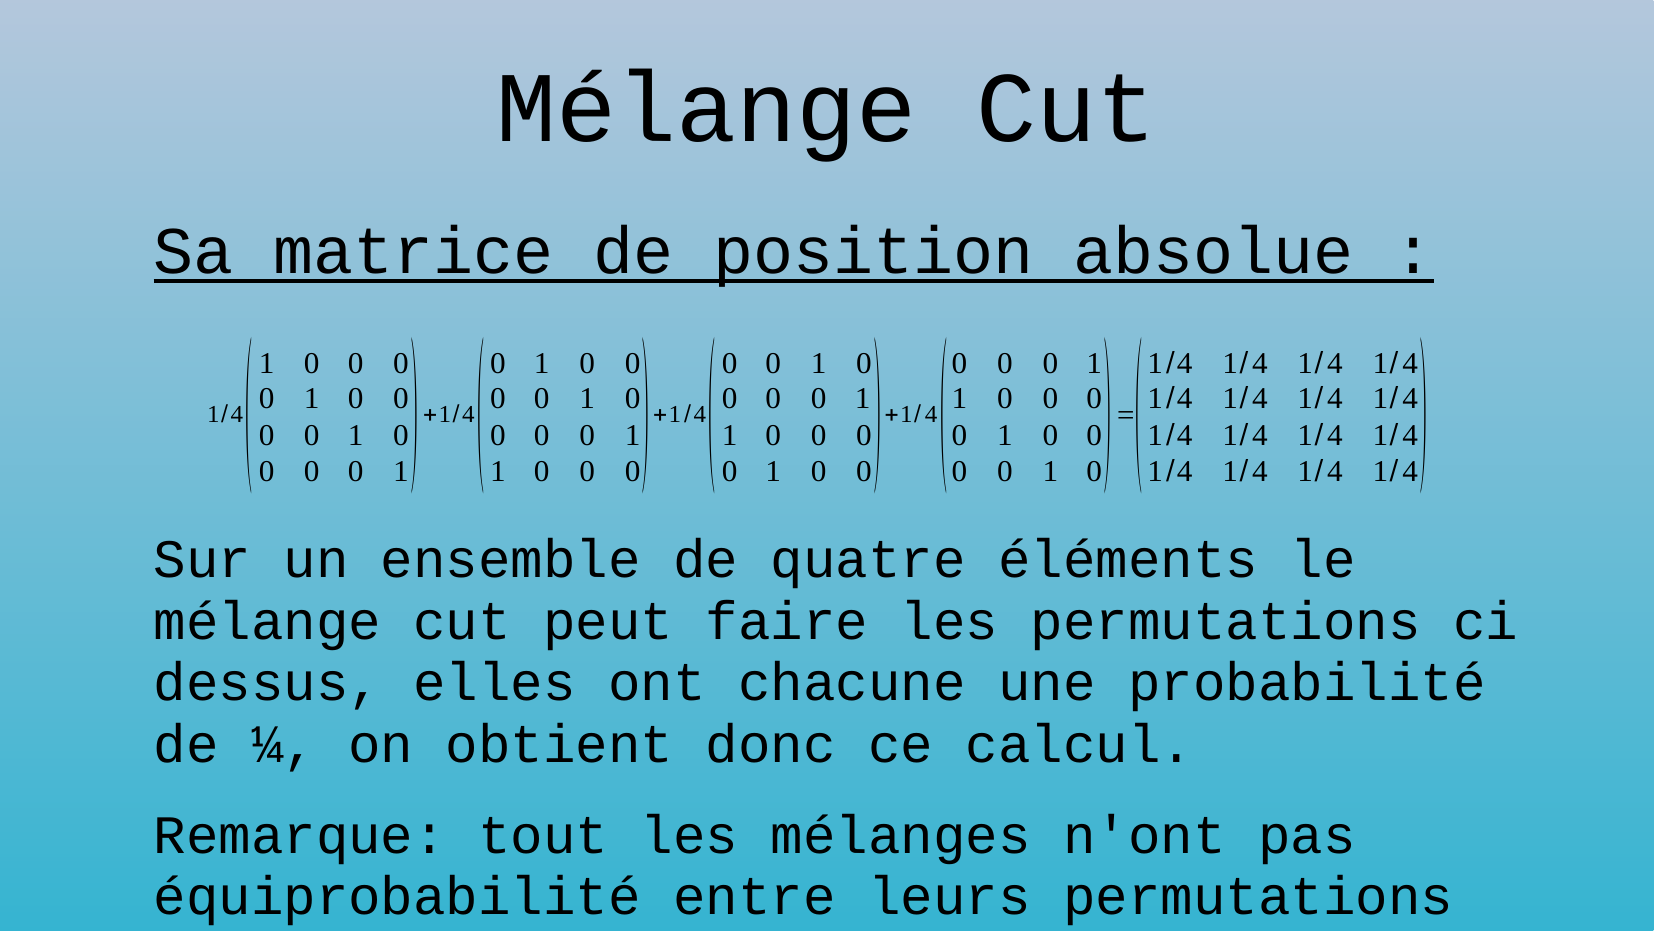

# Mélange Cut
Sa matrice de position absolue :
Sur un ensemble de quatre éléments le mélange cut peut faire les permutations ci dessus, elles ont chacune une probabilité de ¼, on obtient donc ce calcul.
Remarque: tout les mélanges n'ont pas équiprobabilité entre leurs permutations